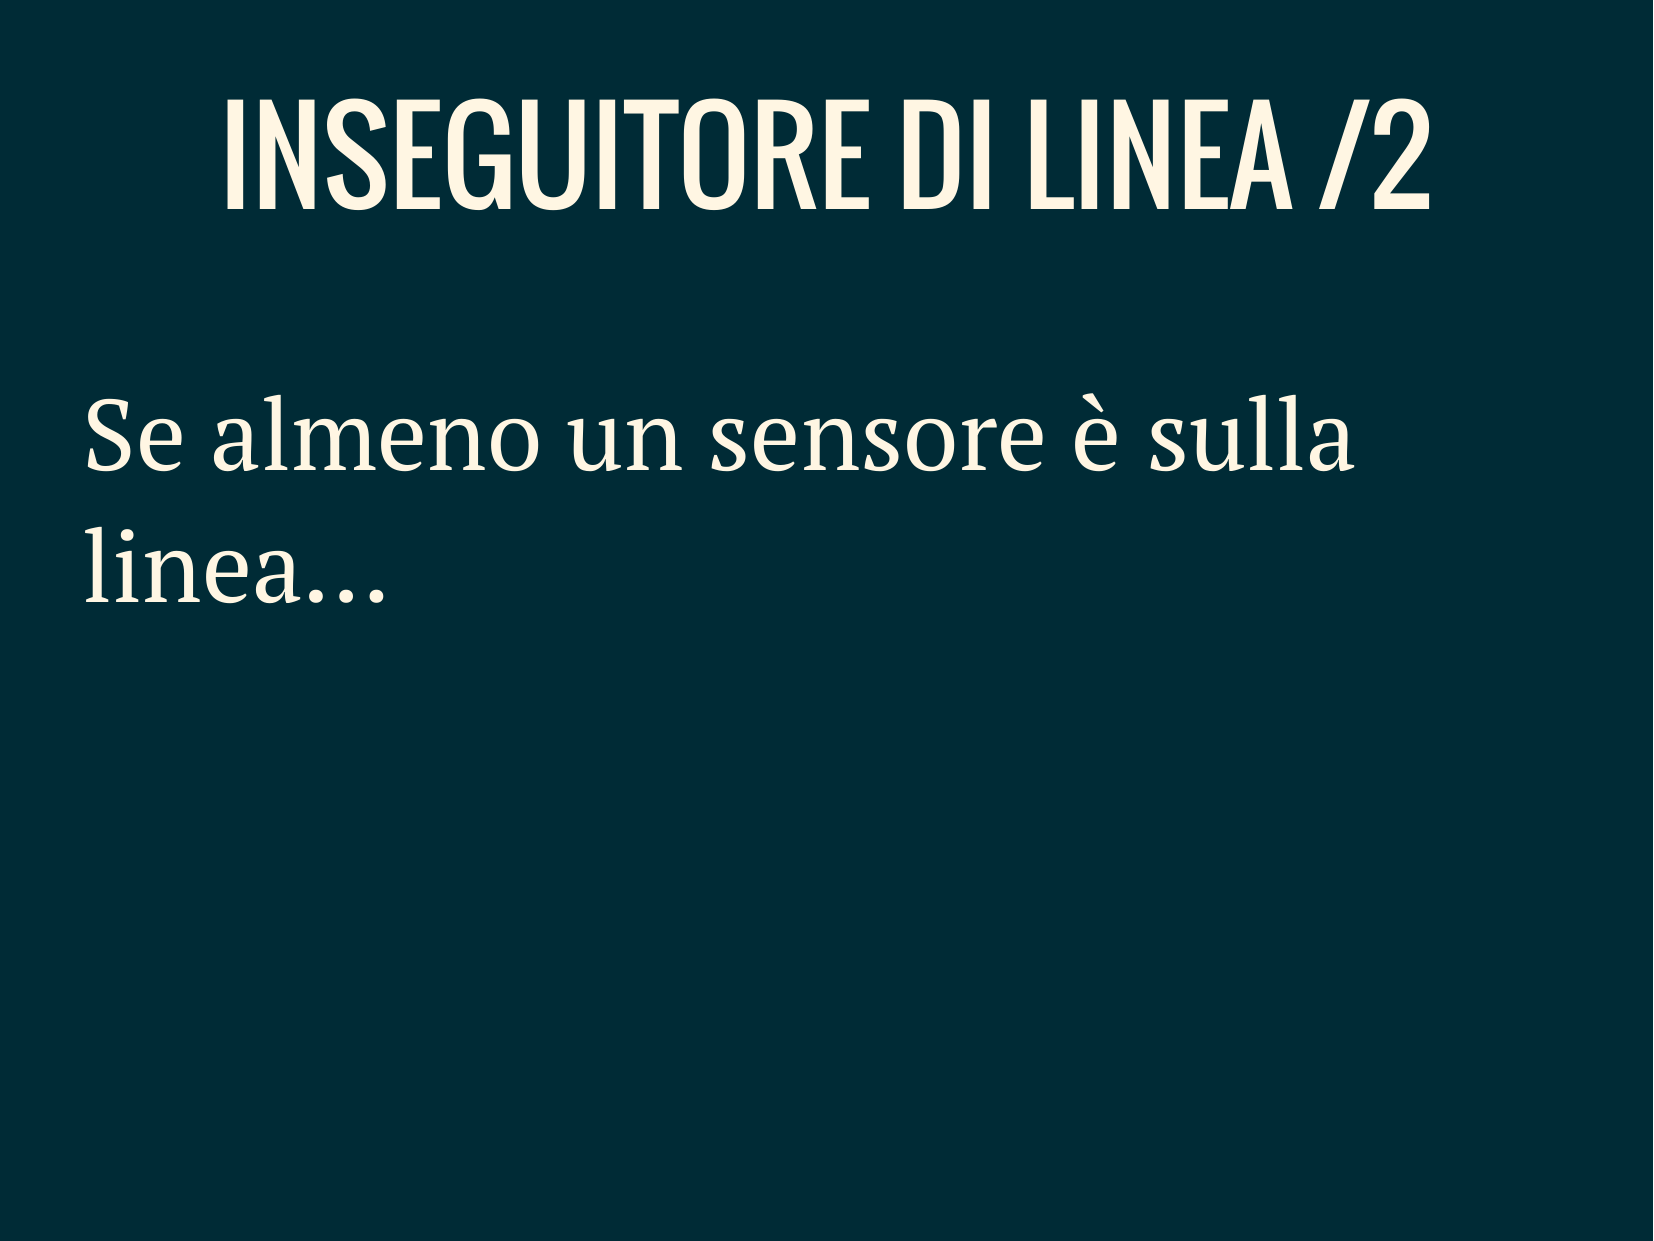

# Inseguitore di linea /2
Se almeno un sensore è sulla linea…